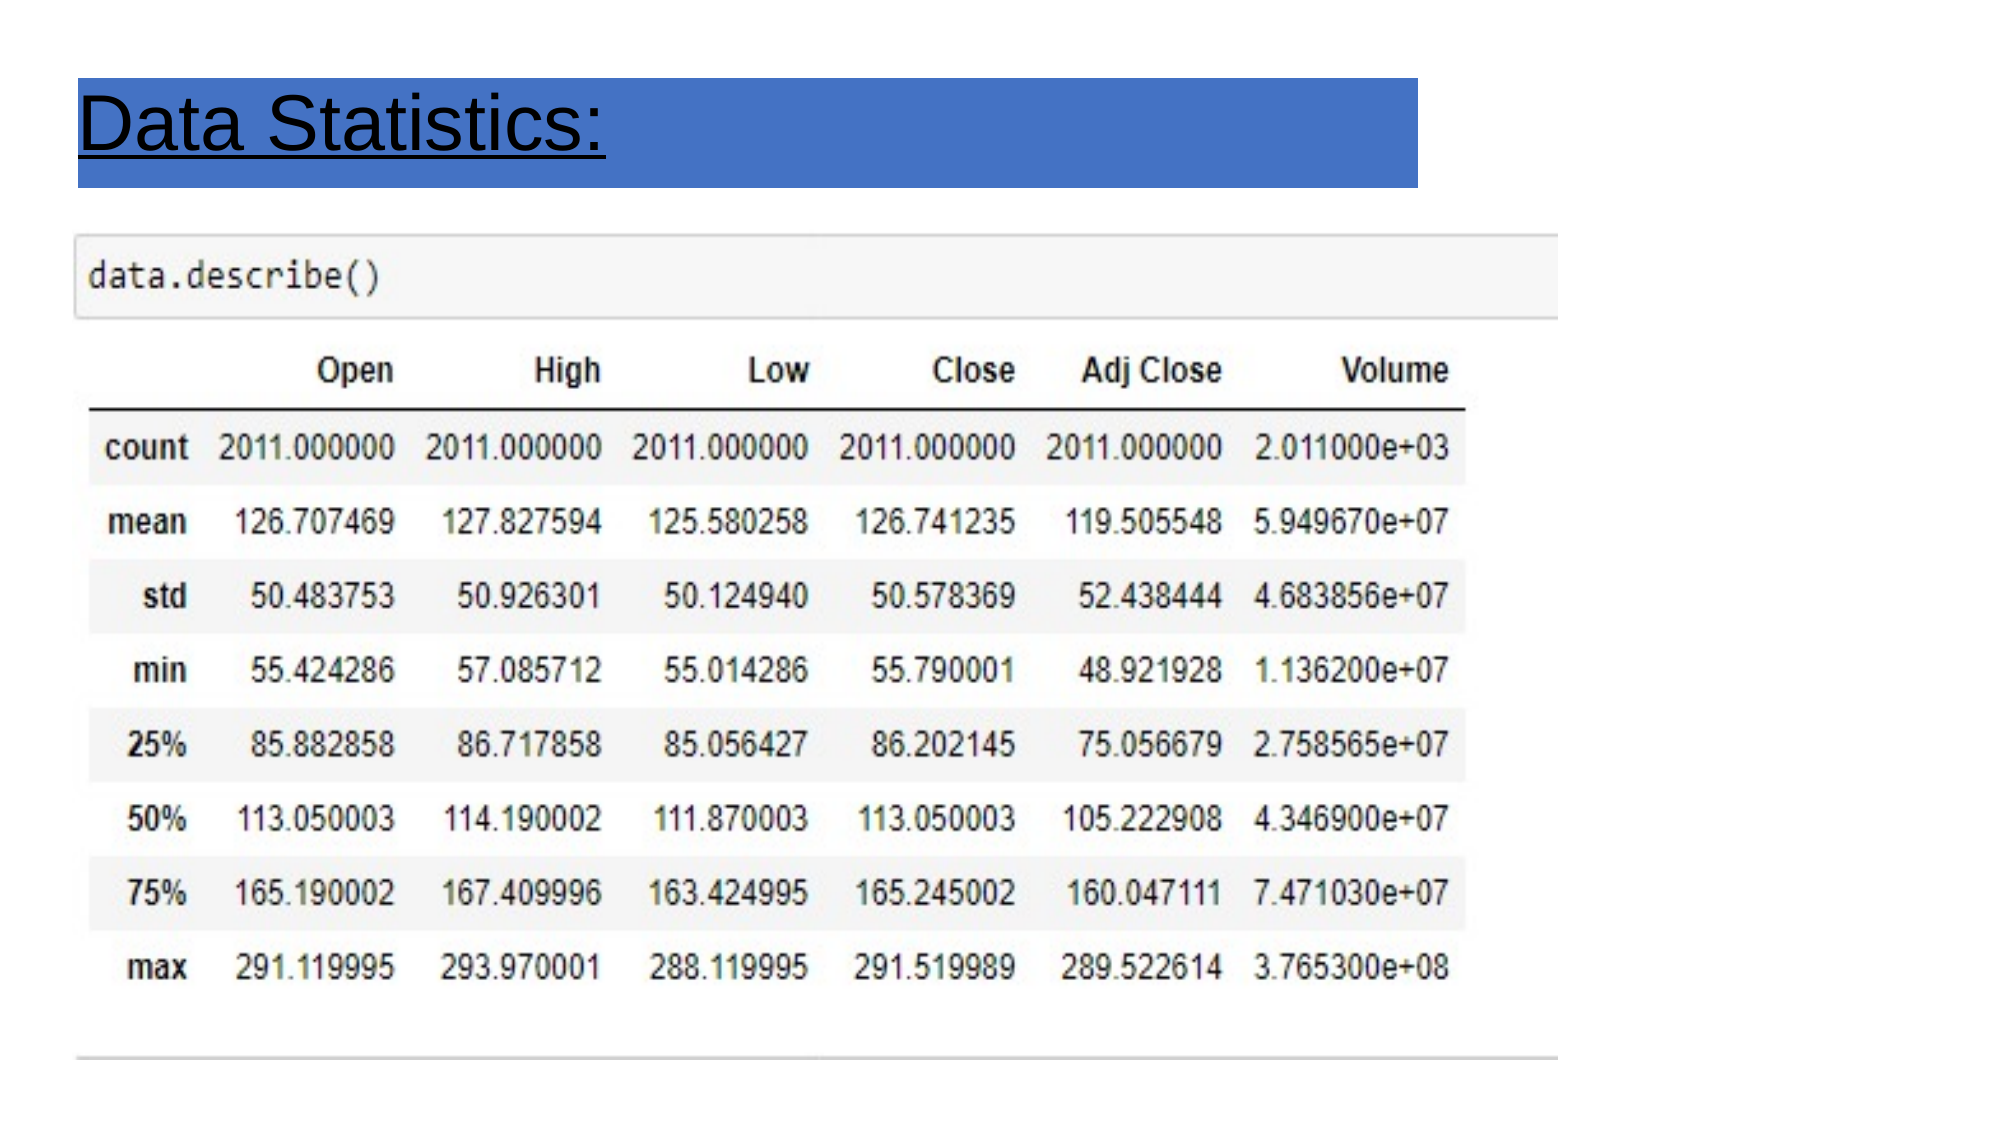

| Data Statistics: |
| --- |